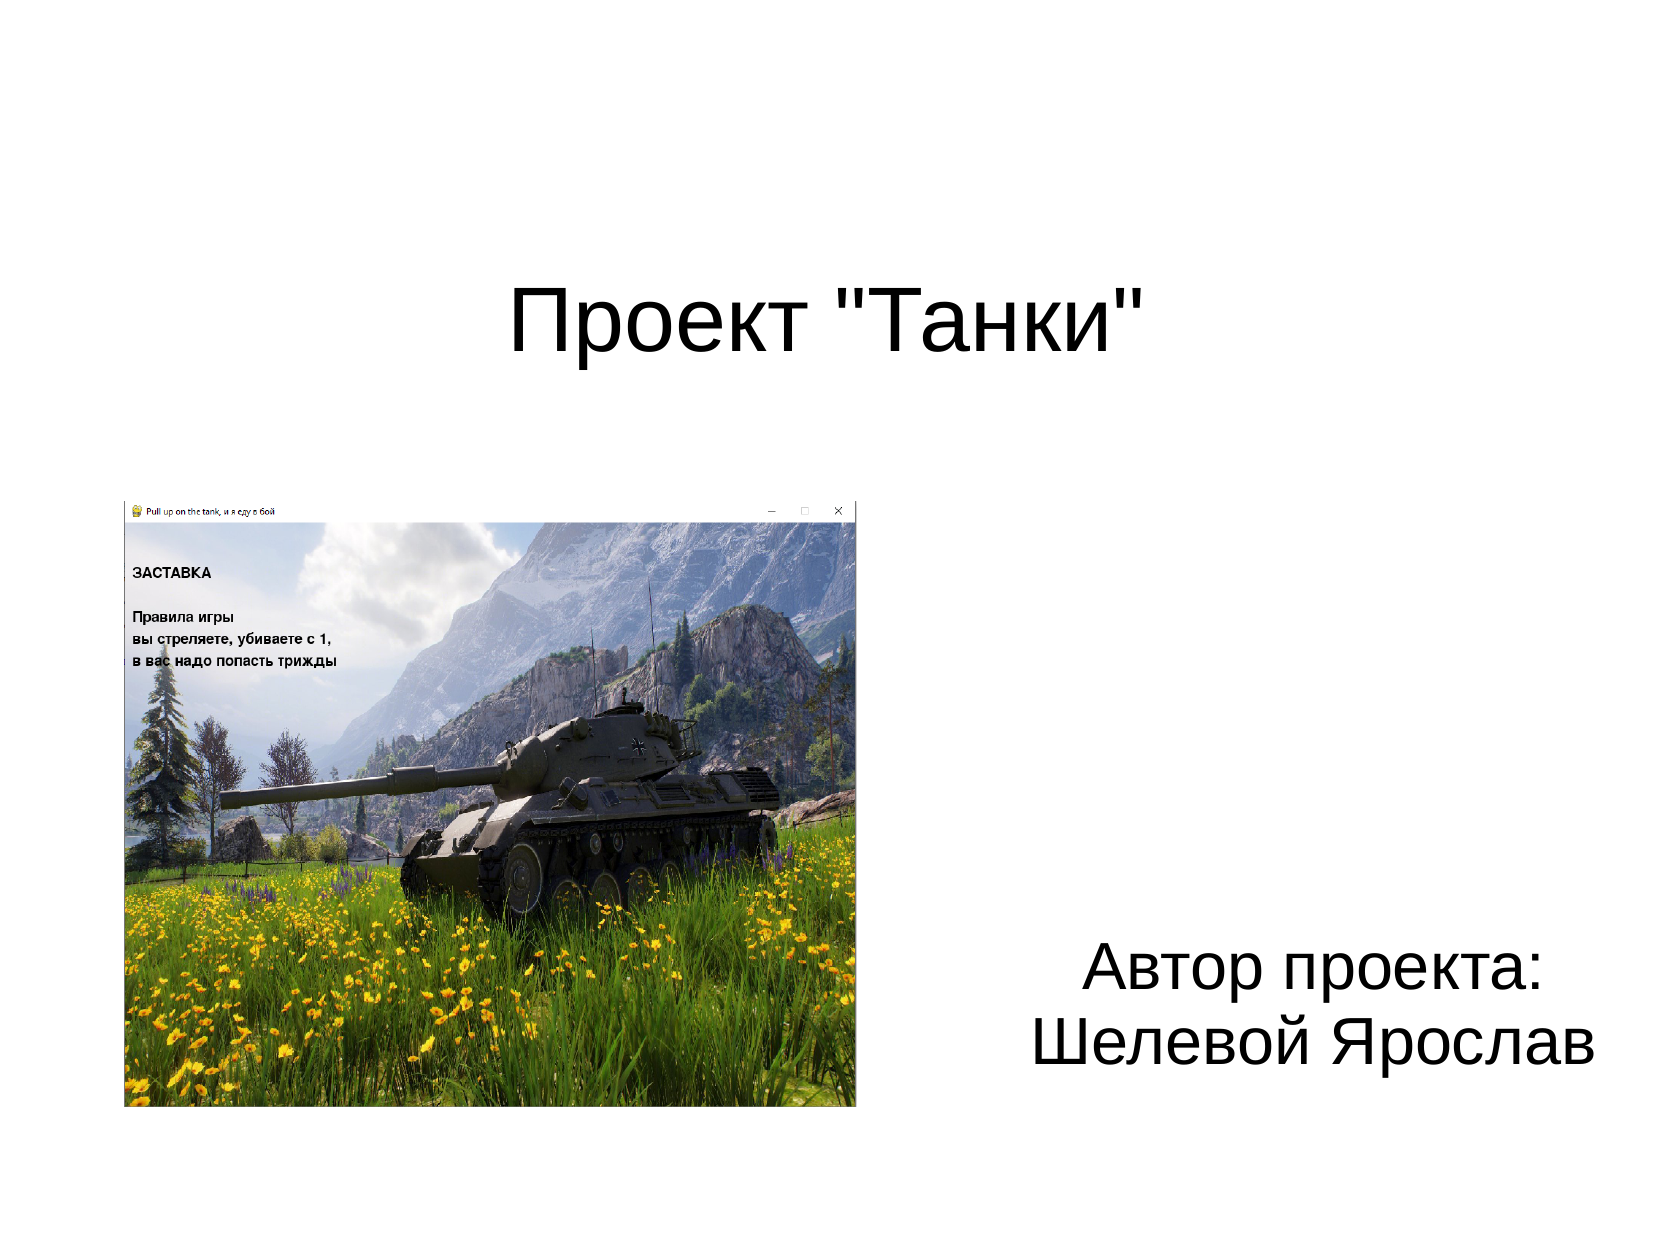

# Проект "Танки"
Автор проекта:
Шелевой Ярослав